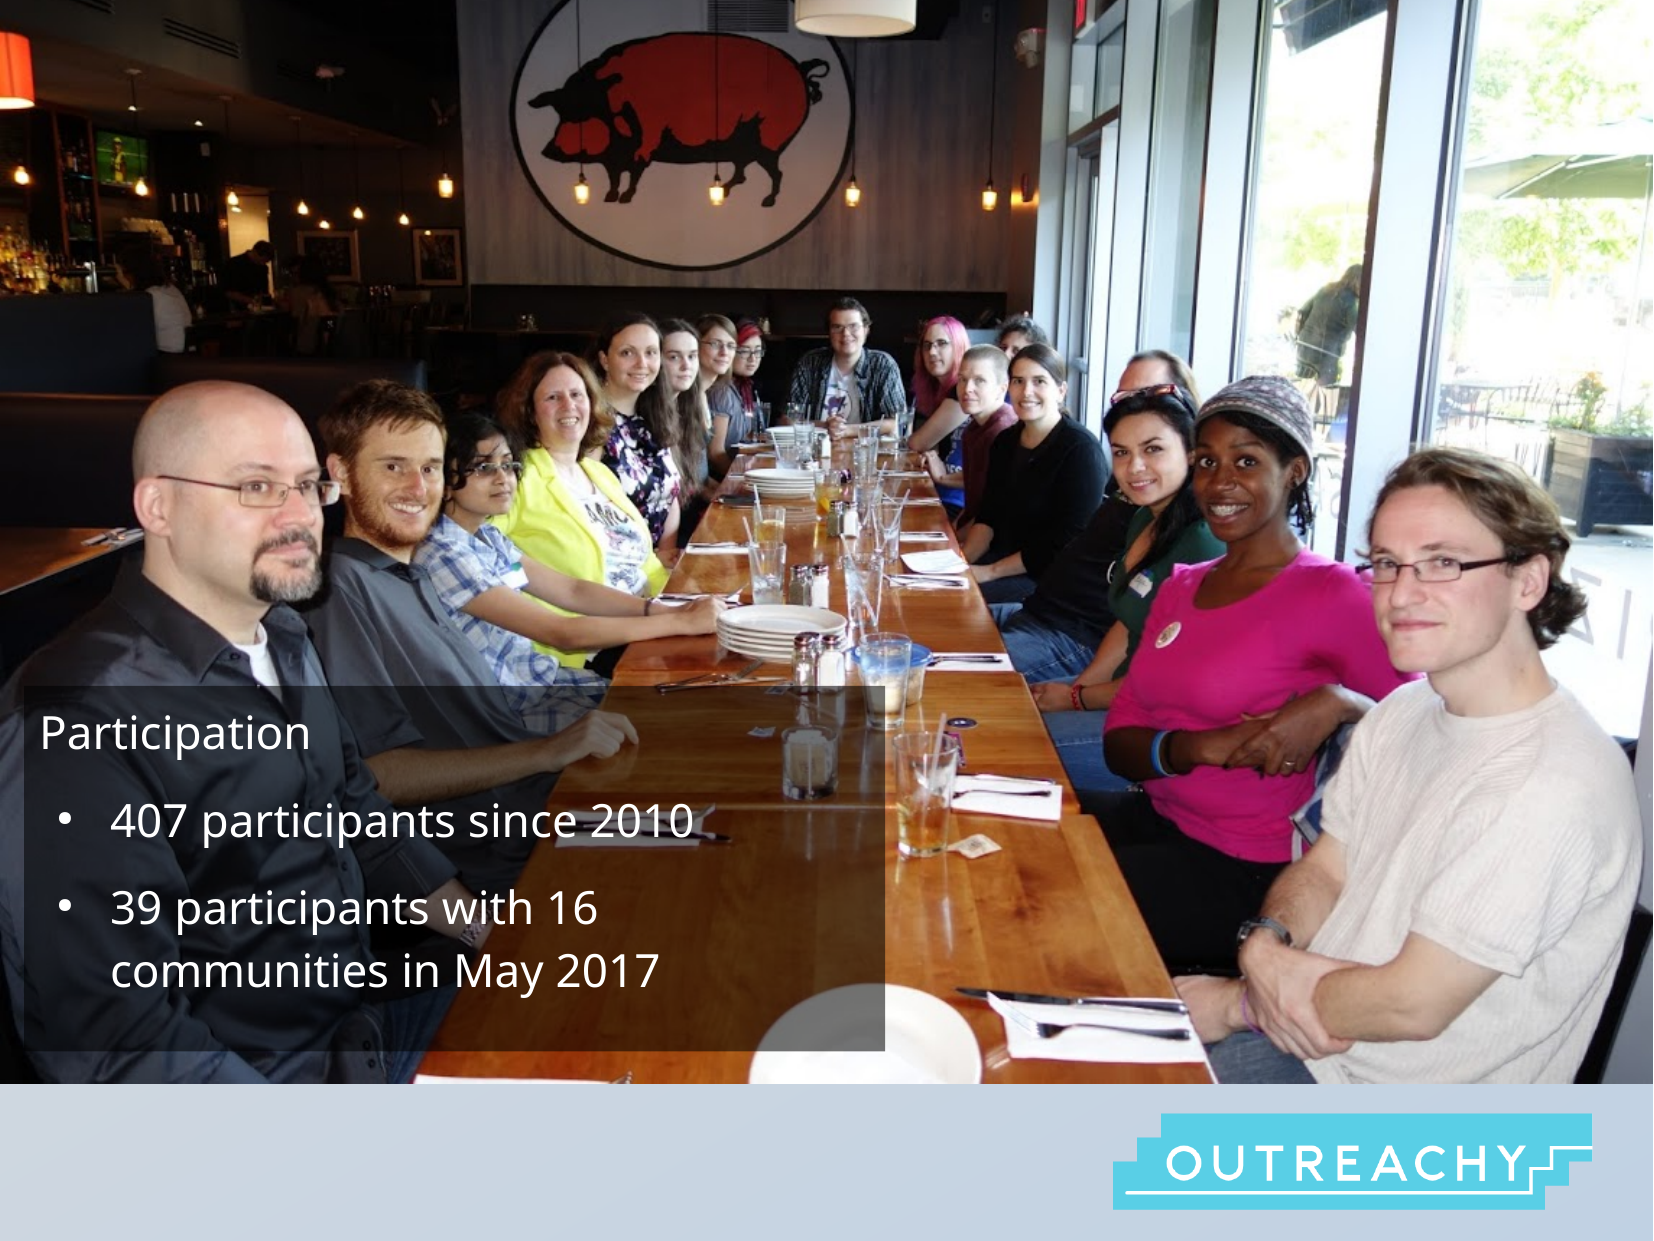

# Participation
407 participants since 2010
39 participants with 16 communities in May 2017